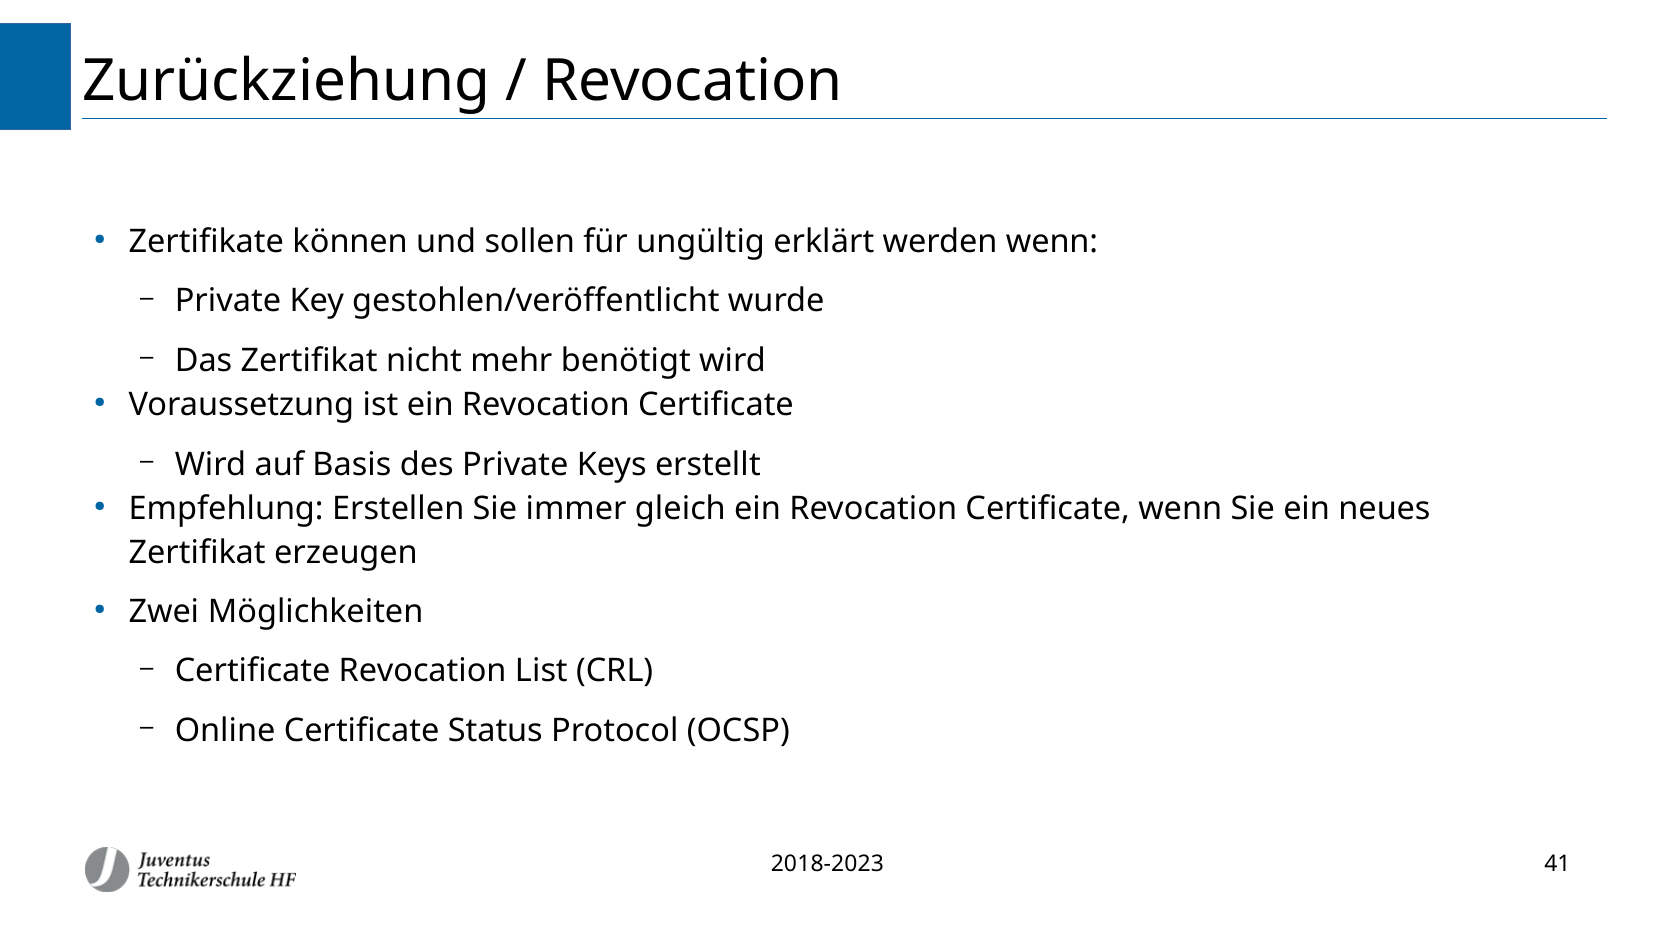

# Zurückziehung / Revocation
Zertifikate können und sollen für ungültig erklärt werden wenn:
Private Key gestohlen/veröffentlicht wurde
Das Zertifikat nicht mehr benötigt wird
Voraussetzung ist ein Revocation Certificate
Wird auf Basis des Private Keys erstellt
Empfehlung: Erstellen Sie immer gleich ein Revocation Certificate, wenn Sie ein neues Zertifikat erzeugen
Zwei Möglichkeiten
Certificate Revocation List (CRL)
Online Certificate Status Protocol (OCSP)
2018-2023
41